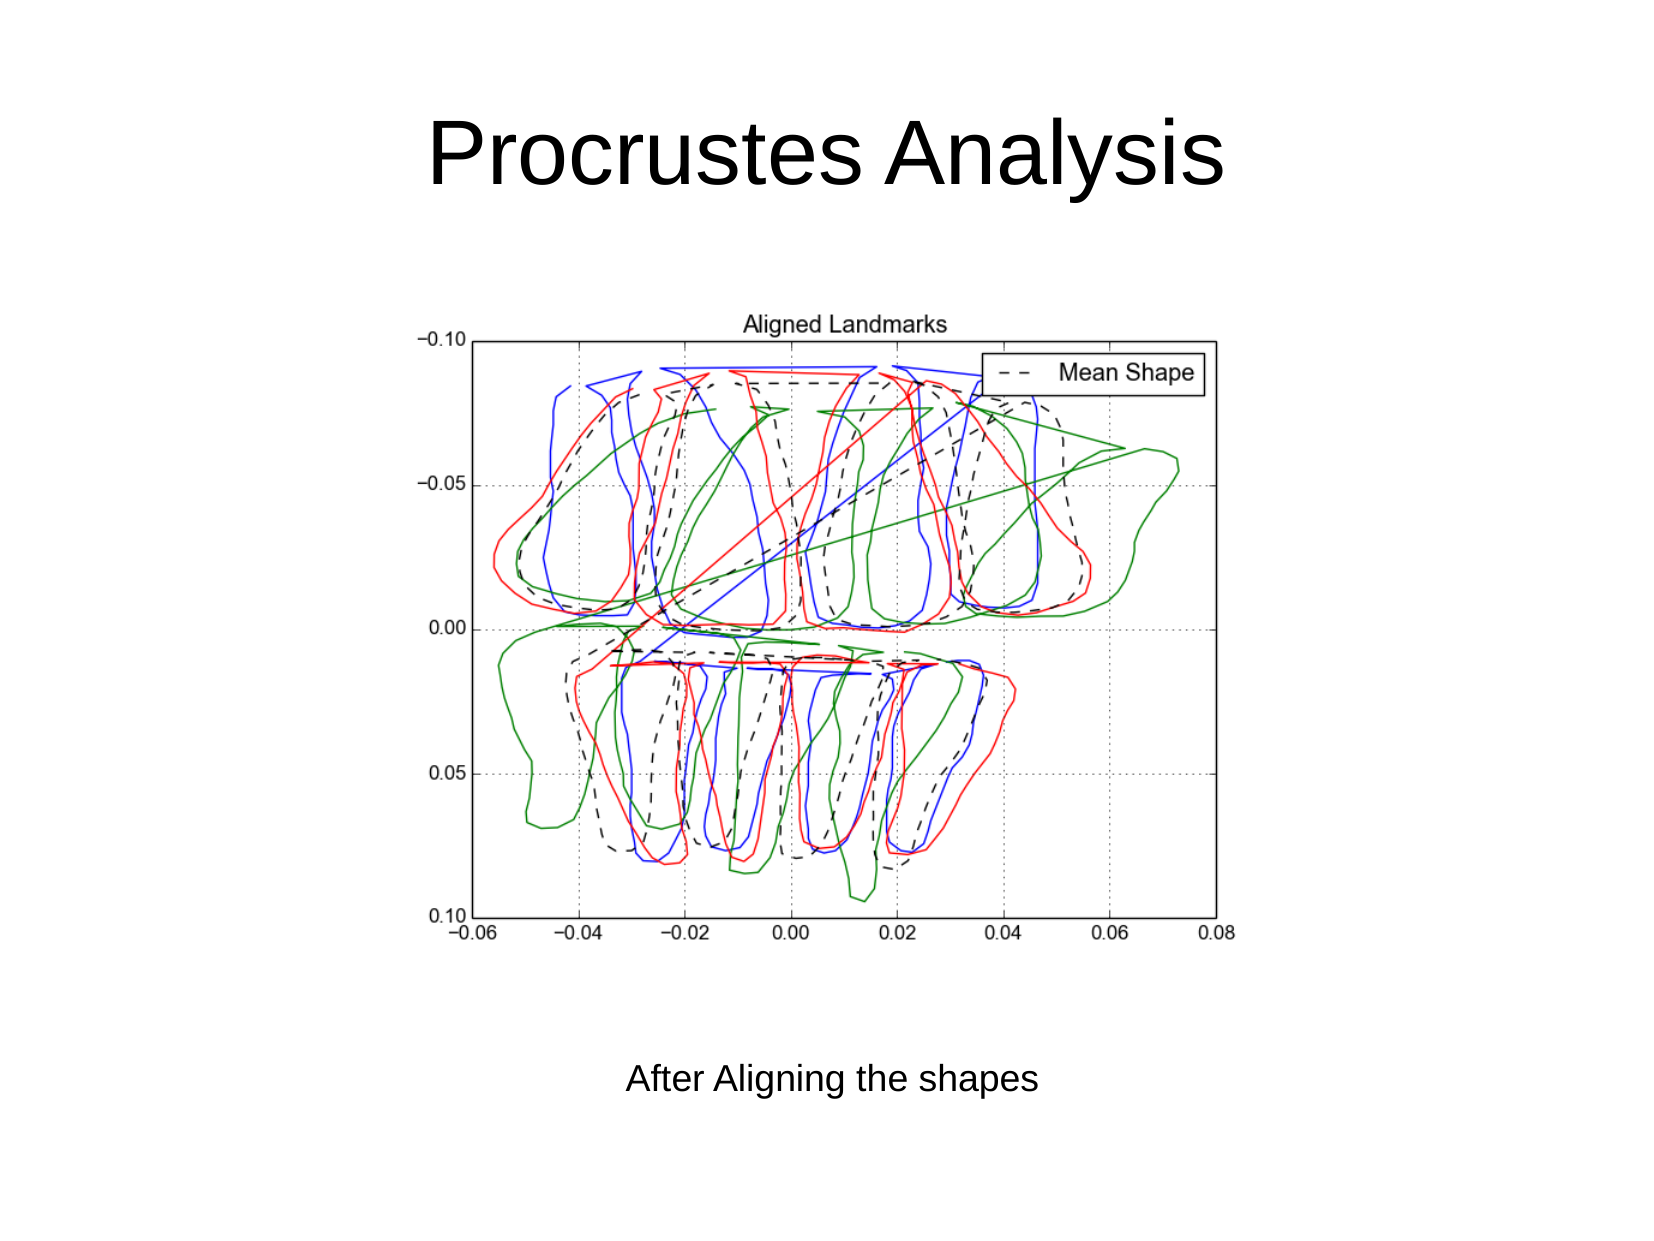

# Procrustes Analysis
After Aligning the shapes